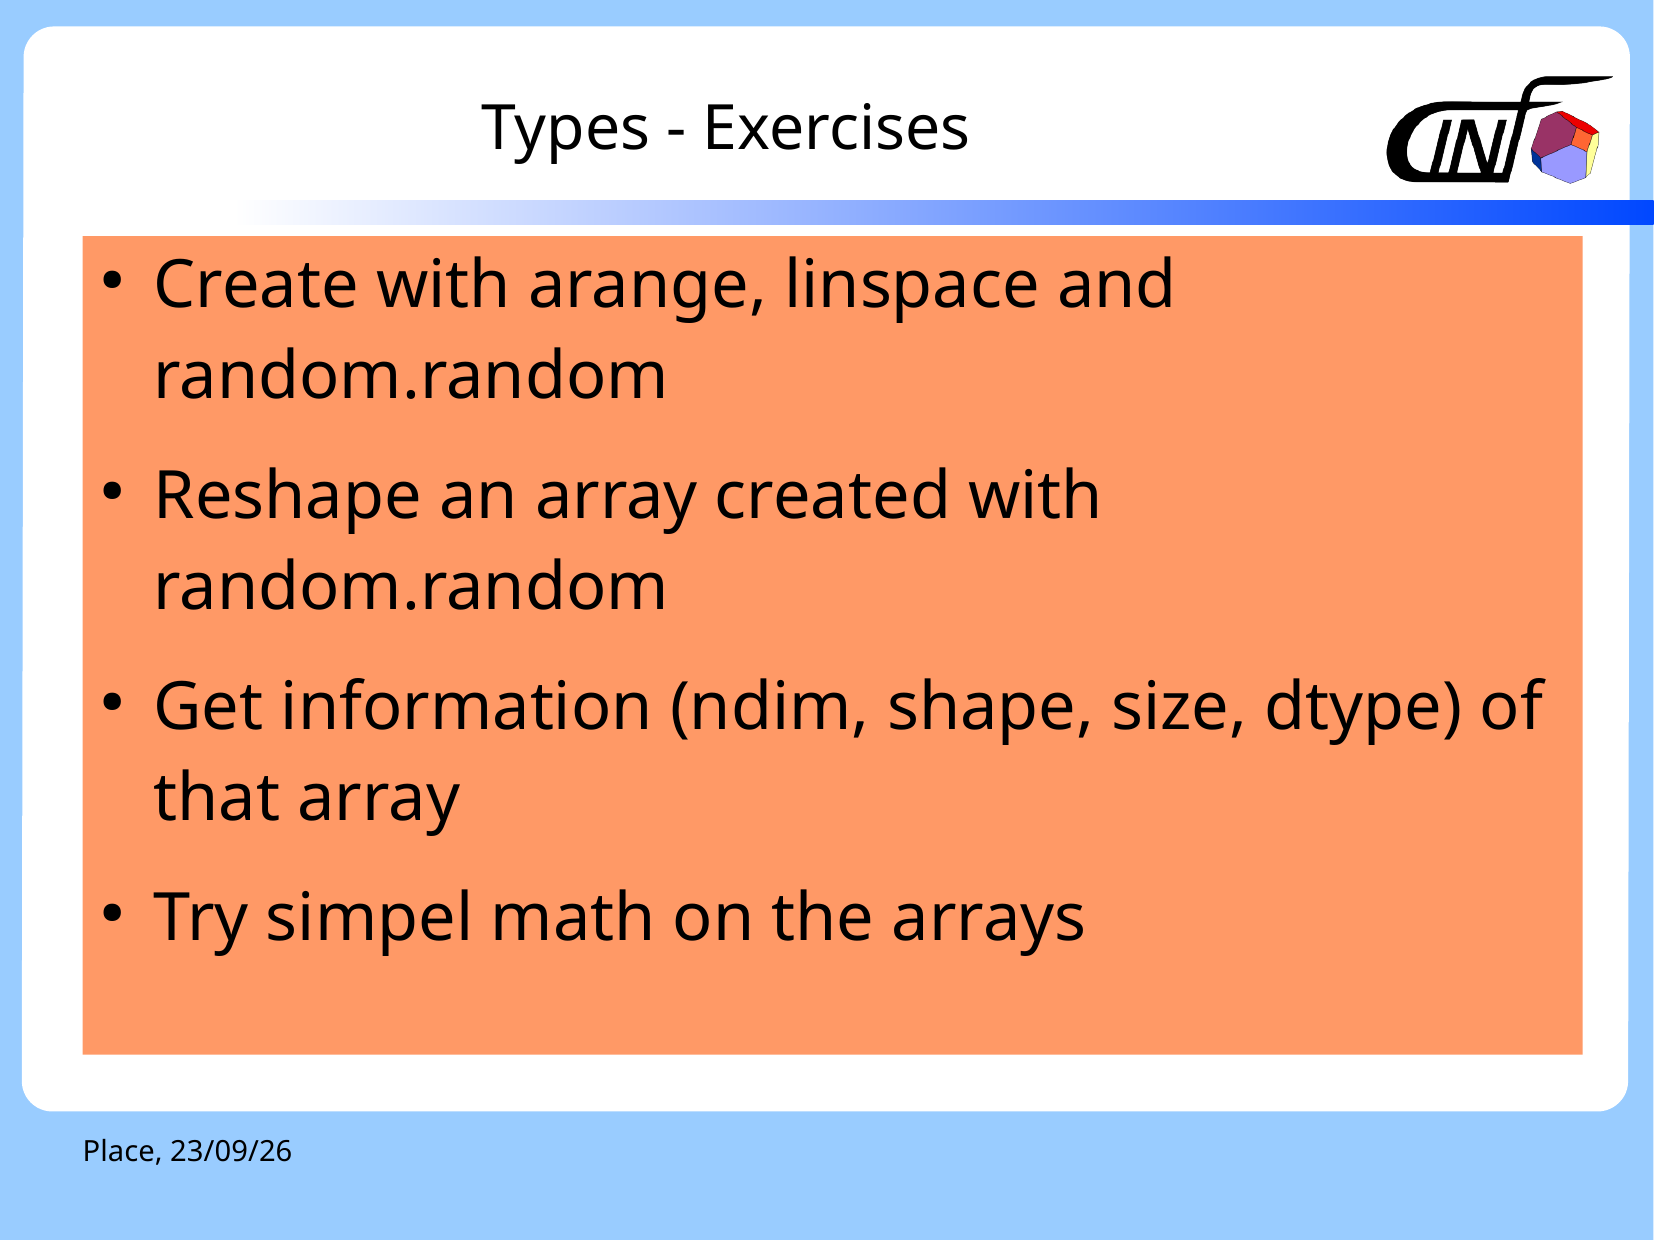

# Types - Exercises
Create with arange, linspace and random.random
Reshape an array created with random.random
Get information (ndim, shape, size, dtype) of that array
Try simpel math on the arrays